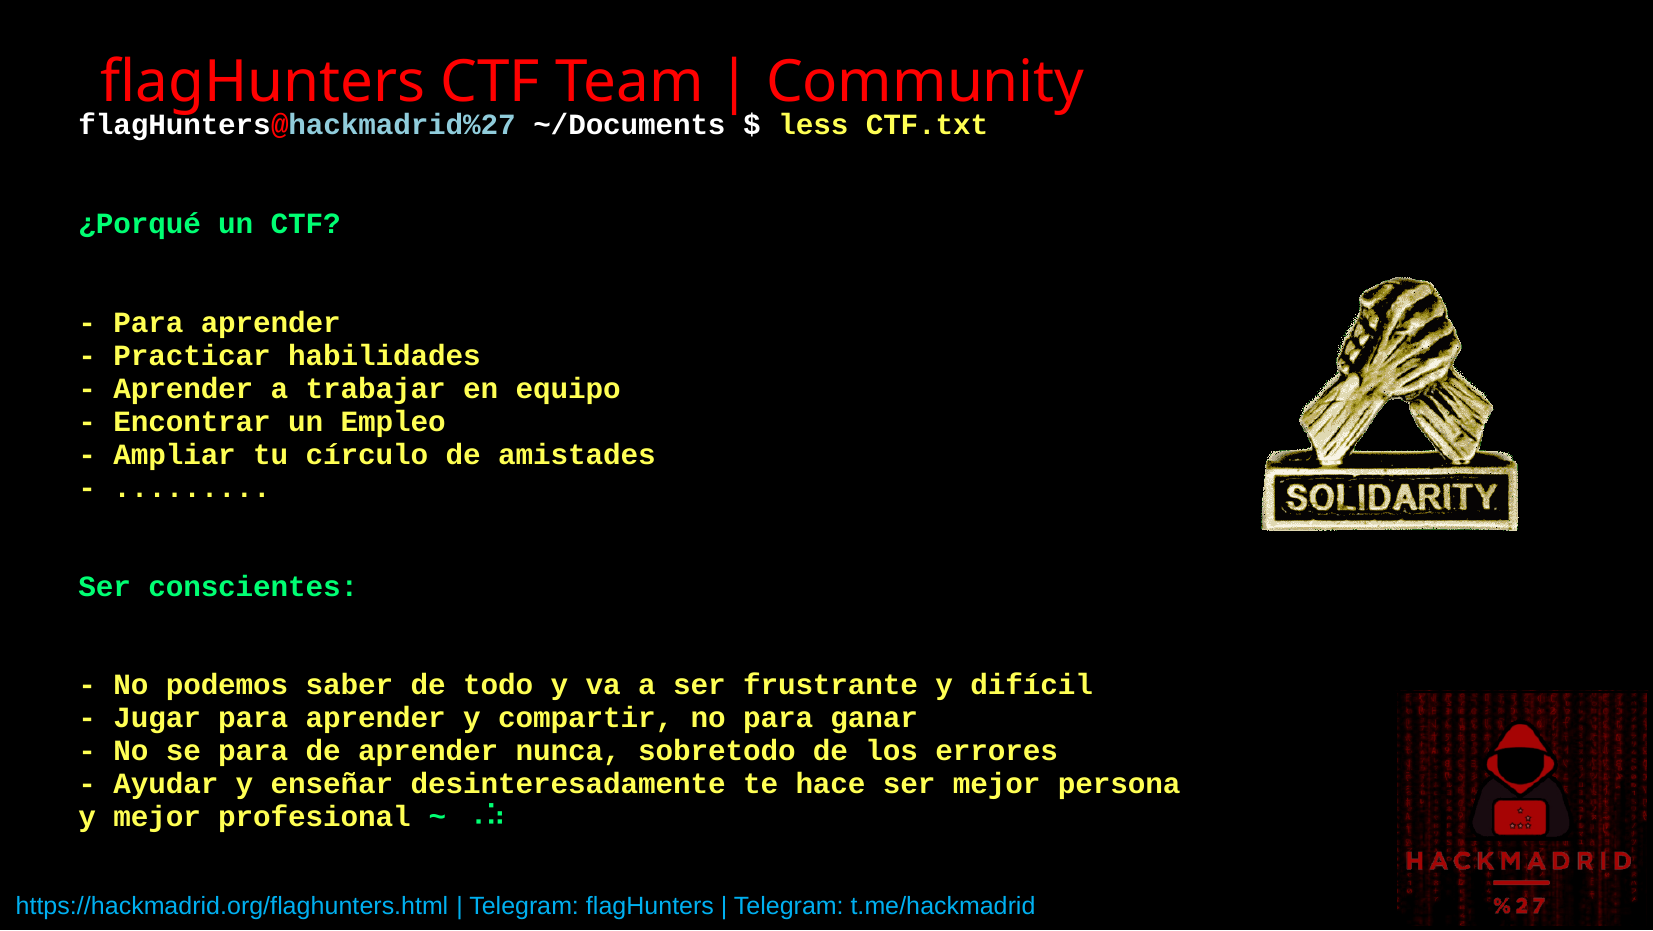

flagHunters CTF Team | Community
# flagHunters@hackmadrid%27 ~/Documents $ less CTF.txt ¿Porqué un CTF? - Para aprender - Practicar habilidades - Aprender a trabajar en equipo - Encontrar un Empleo - Ampliar tu círculo de amistades - ......... Ser conscientes: - No podemos saber de todo y va a ser frustrante y difícil - Jugar para aprender y compartir, no para ganar - No se para de aprender nunca, sobretodo de los errores - Ayudar y enseñar desinteresadamente te hace ser mejor persona y mejor profesional ~ ⠠⠵
https://hackmadrid.org/flaghunters.html | Telegram: flagHunters | Telegram: t.me/hackmadrid